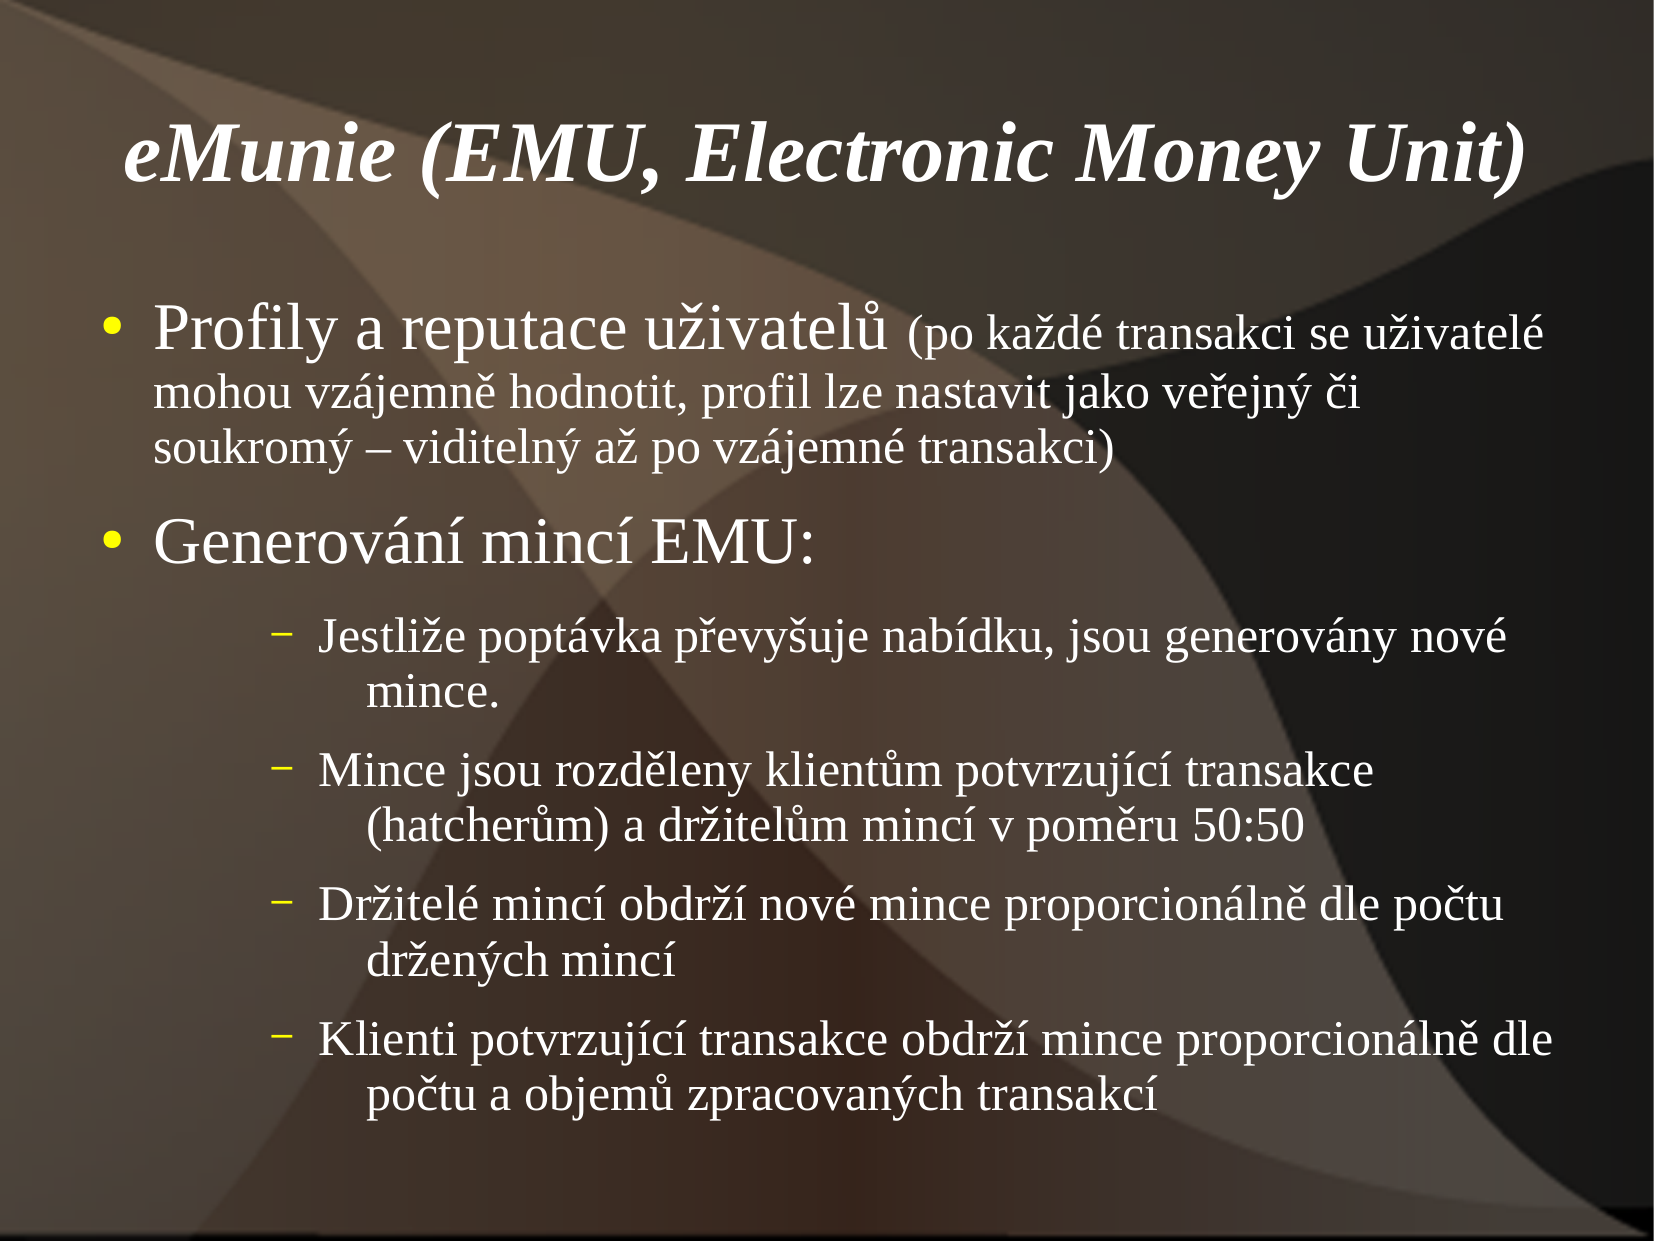

# eMunie (EMU, Electronic Money Unit)
Profily a reputace uživatelů (po každé transakci se uživatelé mohou vzájemně hodnotit, profil lze nastavit jako veřejný či soukromý – viditelný až po vzájemné transakci)
Generování mincí EMU:
Jestliže poptávka převyšuje nabídku, jsou generovány nové mince.
Mince jsou rozděleny klientům potvrzující transakce (hatcherům) a držitelům mincí v poměru 50:50
Držitelé mincí obdrží nové mince proporcionálně dle počtu držených mincí
Klienti potvrzující transakce obdrží mince proporcionálně dle počtu a objemů zpracovaných transakcí